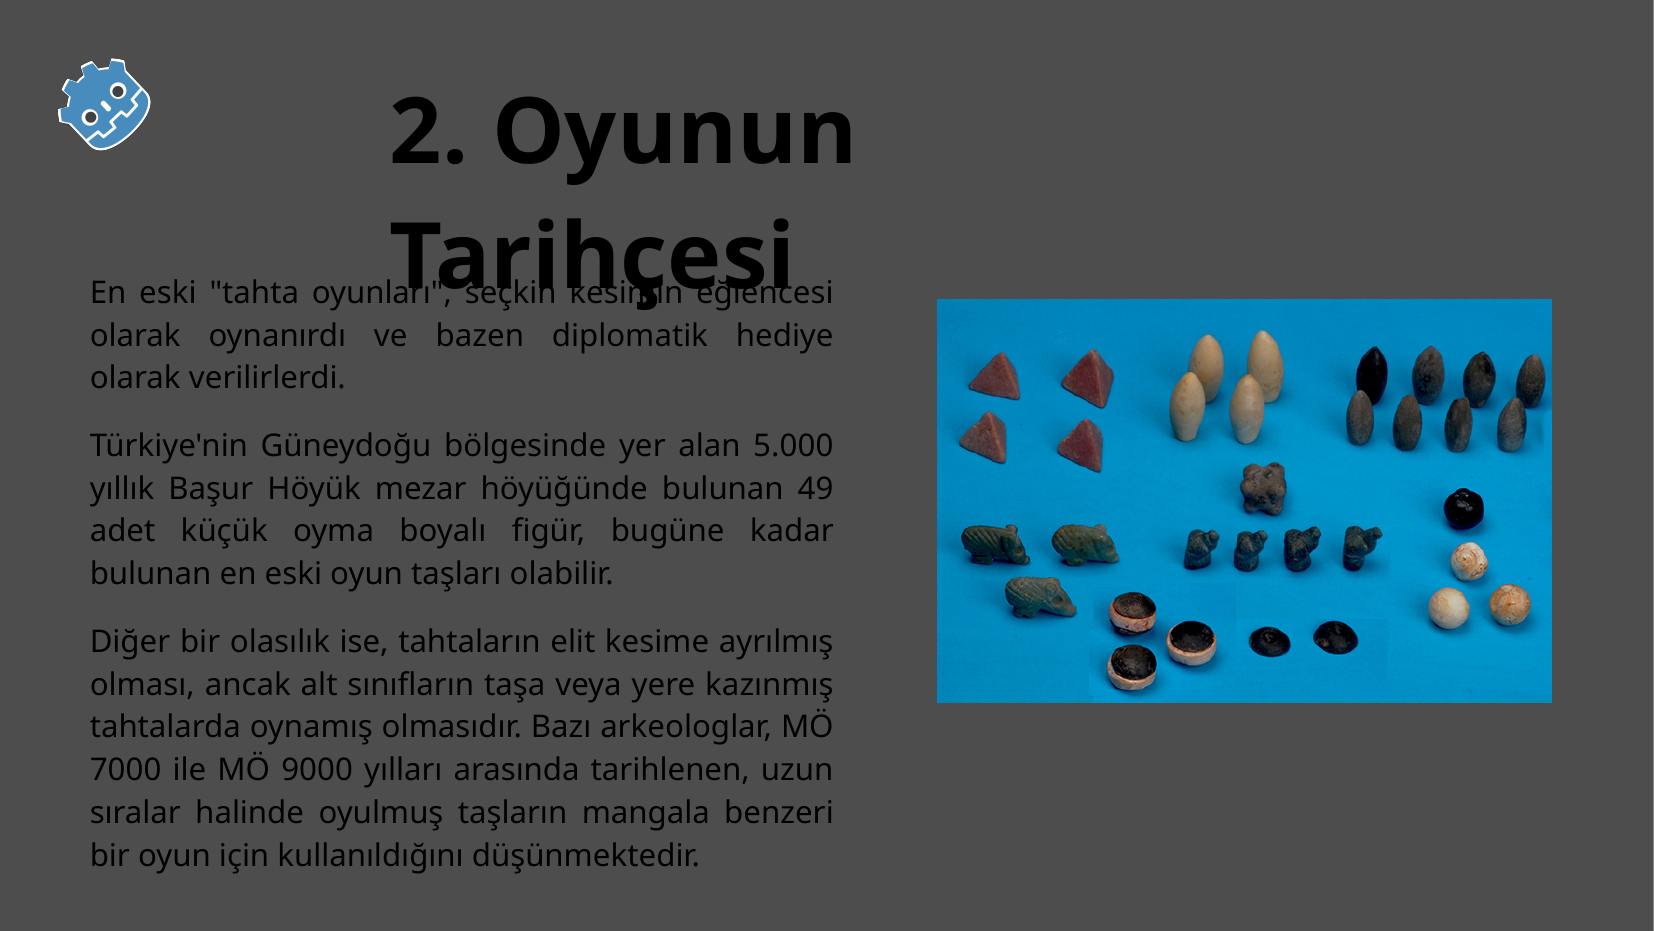

2. Oyunun Tarihçesi
En eski "tahta oyunları", seçkin kesimin eğlencesi olarak oynanırdı ve bazen diplomatik hediye olarak verilirlerdi.
Türkiye'nin Güneydoğu bölgesinde yer alan 5.000 yıllık Başur Höyük mezar höyüğünde bulunan 49 adet küçük oyma boyalı figür, bugüne kadar bulunan en eski oyun taşları olabilir.
Diğer bir olasılık ise, tahtaların elit kesime ayrılmış olması, ancak alt sınıfların taşa veya yere kazınmış tahtalarda oynamış olmasıdır. Bazı arkeologlar, MÖ 7000 ile MÖ 9000 yılları arasında tarihlenen, uzun sıralar halinde oyulmuş taşların mangala benzeri bir oyun için kullanıldığını düşünmektedir.